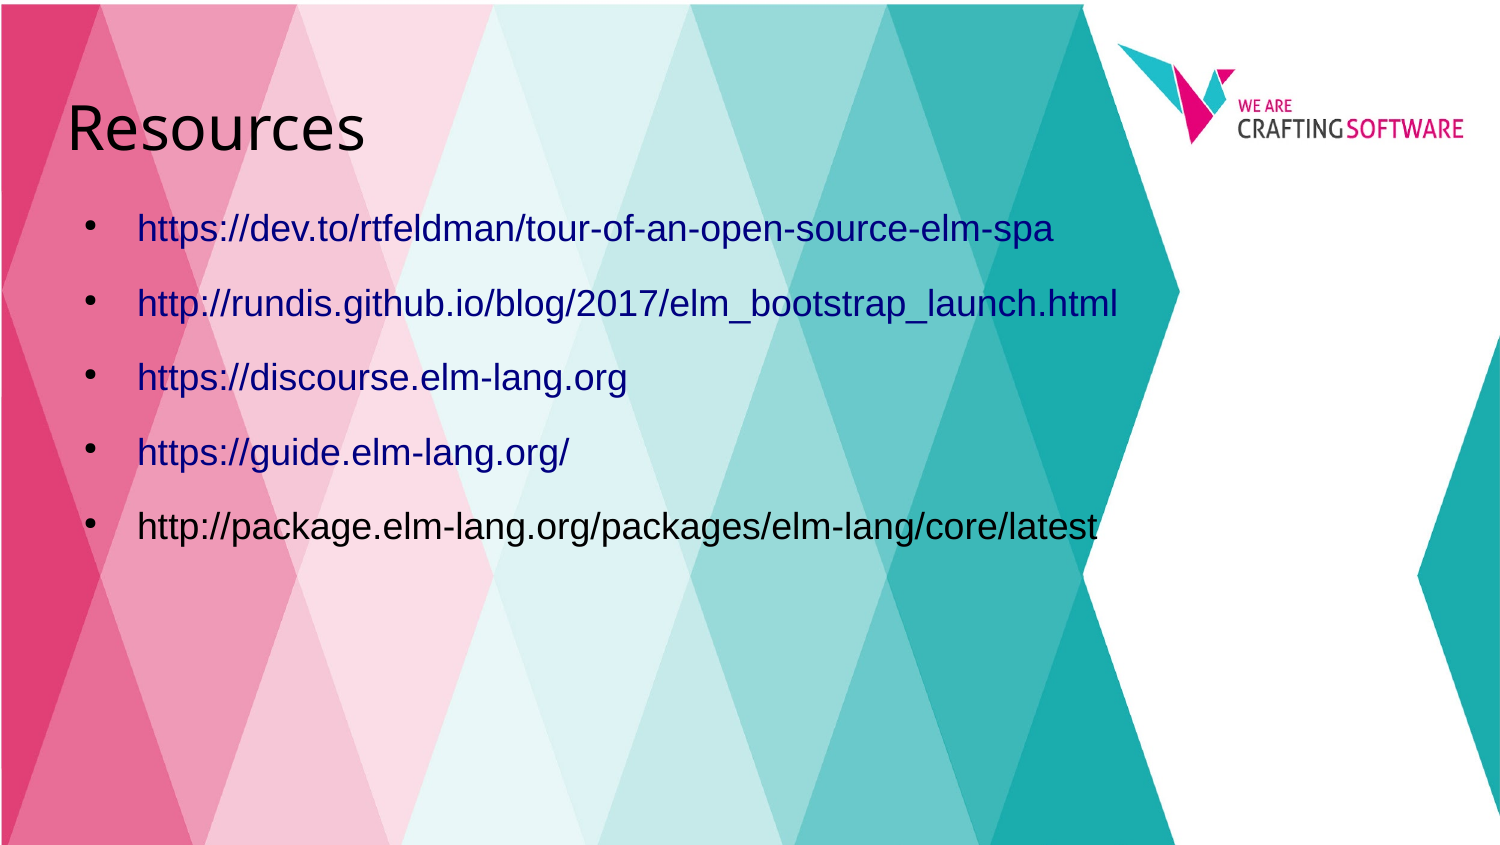

# Resources
https://dev.to/rtfeldman/tour-of-an-open-source-elm-spa
http://rundis.github.io/blog/2017/elm_bootstrap_launch.html
https://discourse.elm-lang.org
https://guide.elm-lang.org/
http://package.elm-lang.org/packages/elm-lang/core/latest